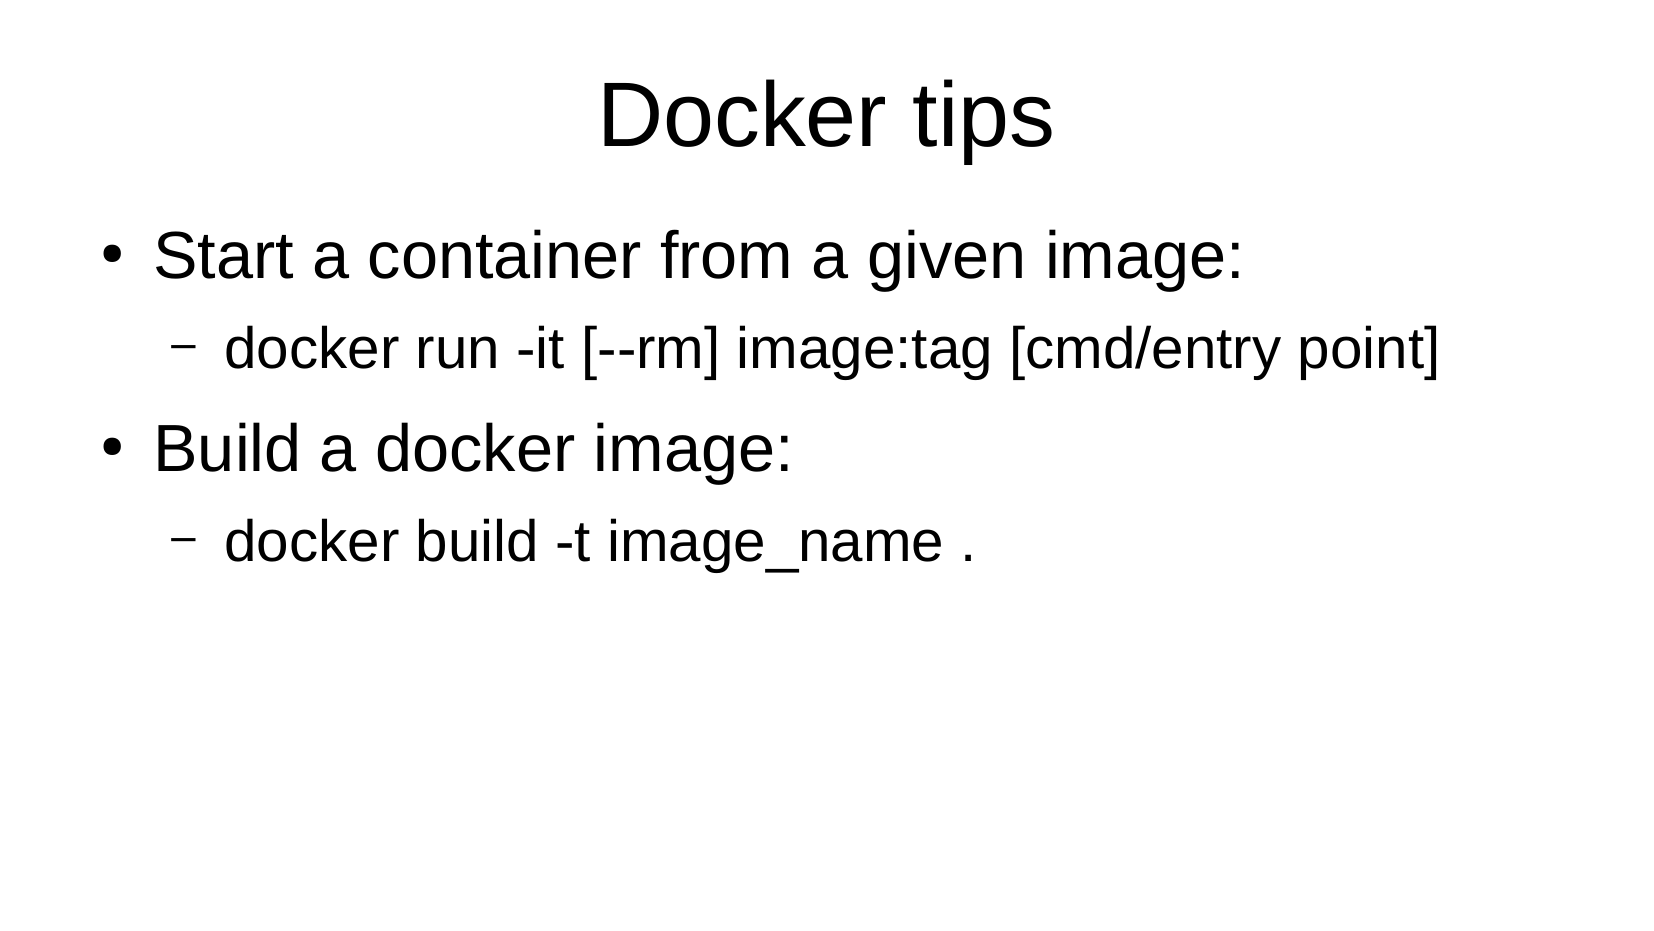

# Docker tips
Start a container from a given image:
docker run -it [--rm] image:tag [cmd/entry point]
Build a docker image:
docker build -t image_name .